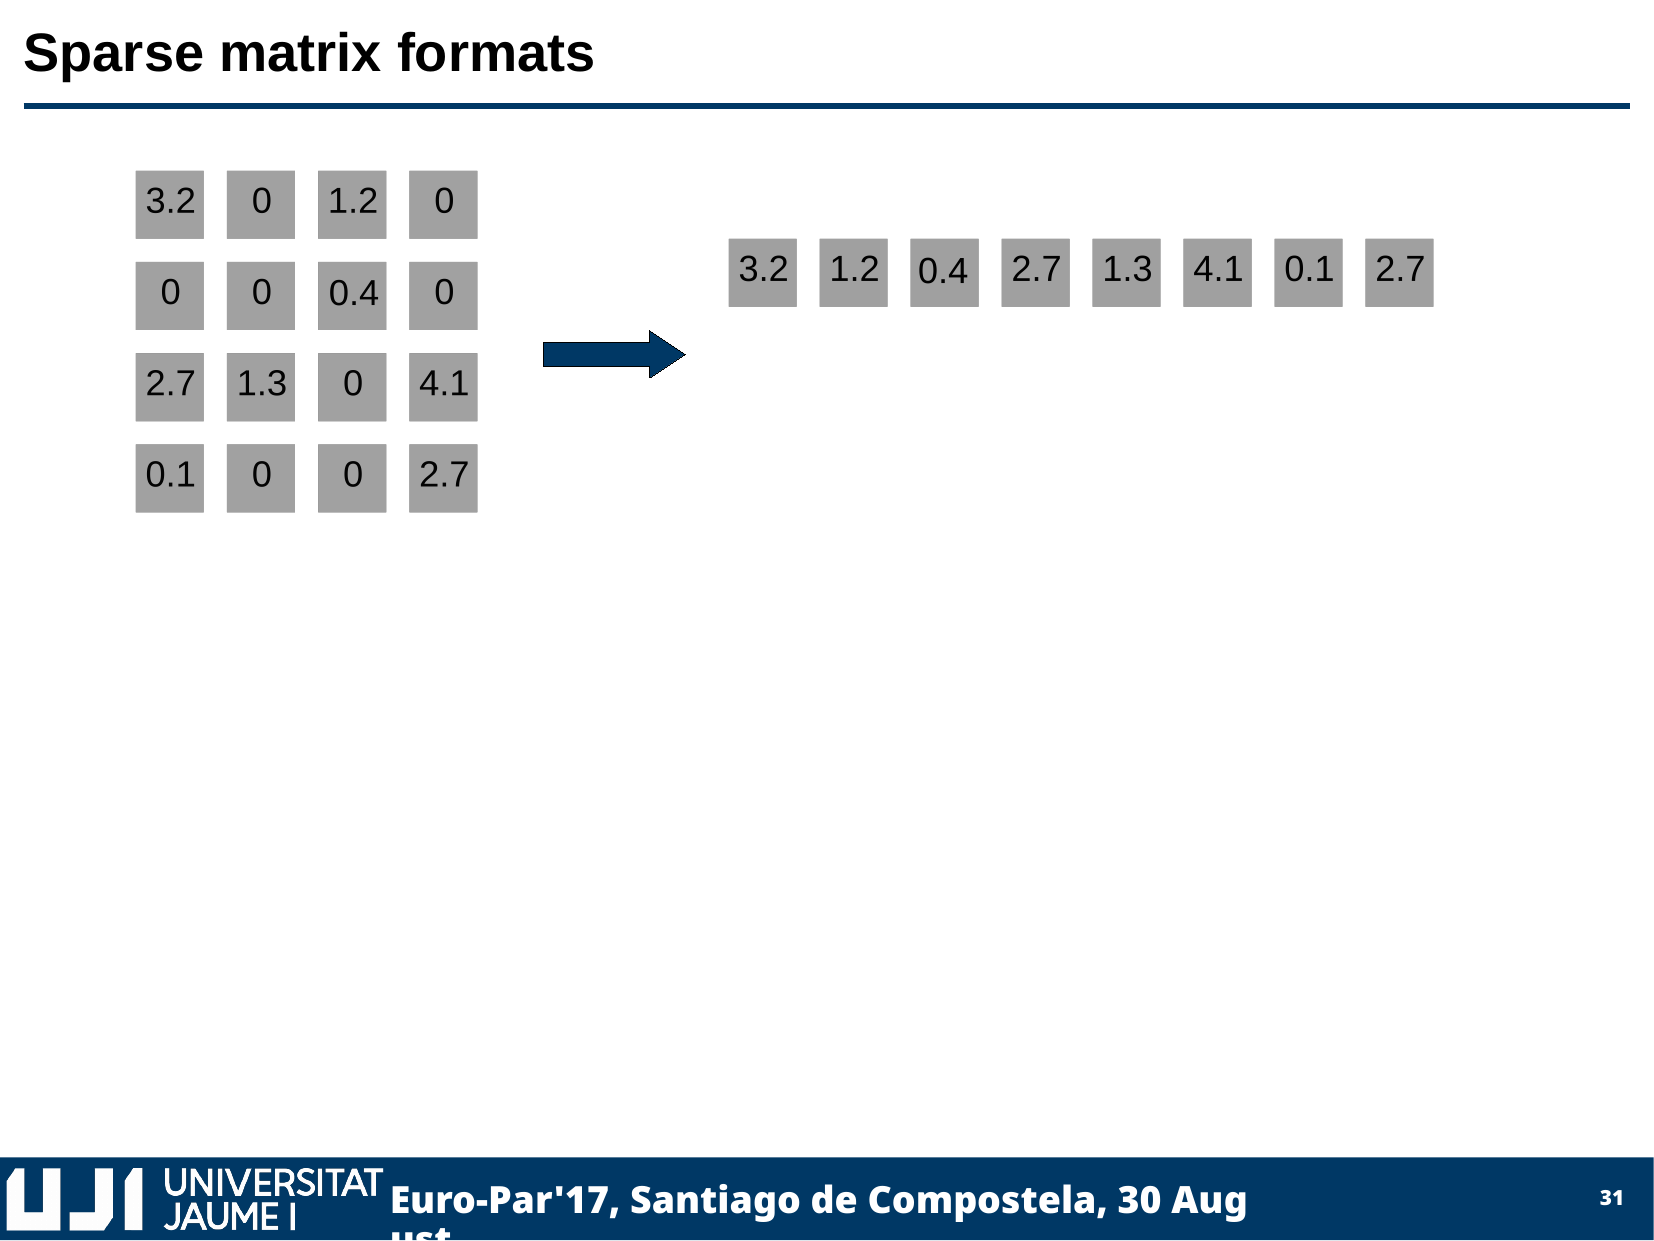

# Sparse matrix formats
COO
Euro-Par'17, Santiago de Compostela, 30 August
31